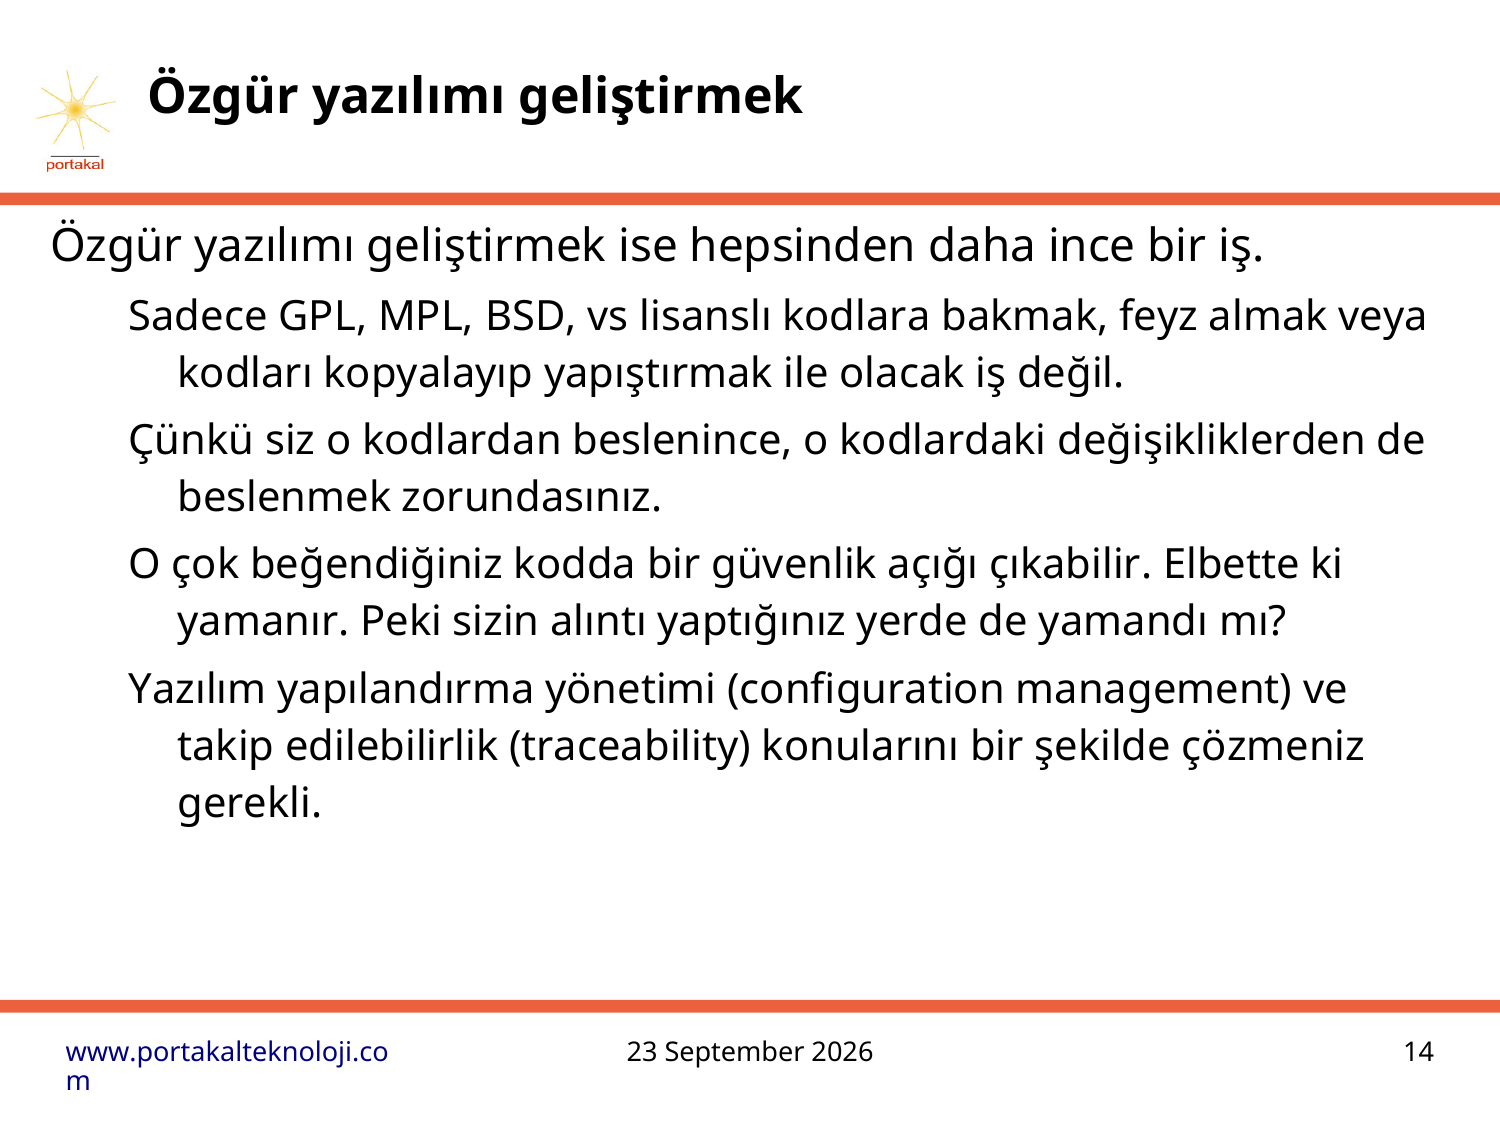

# Özgür yazılımı geliştirmek
Özgür yazılımı geliştirmek ise hepsinden daha ince bir iş.
Sadece GPL, MPL, BSD, vs lisanslı kodlara bakmak, feyz almak veya kodları kopyalayıp yapıştırmak ile olacak iş değil.
Çünkü siz o kodlardan beslenince, o kodlardaki değişikliklerden de beslenmek zorundasınız.
O çok beğendiğiniz kodda bir güvenlik açığı çıkabilir. Elbette ki yamanır. Peki sizin alıntı yaptığınız yerde de yamandı mı?
Yazılım yapılandırma yönetimi (configuration management) ve takip edilebilirlik (traceability) konularını bir şekilde çözmeniz gerekli.